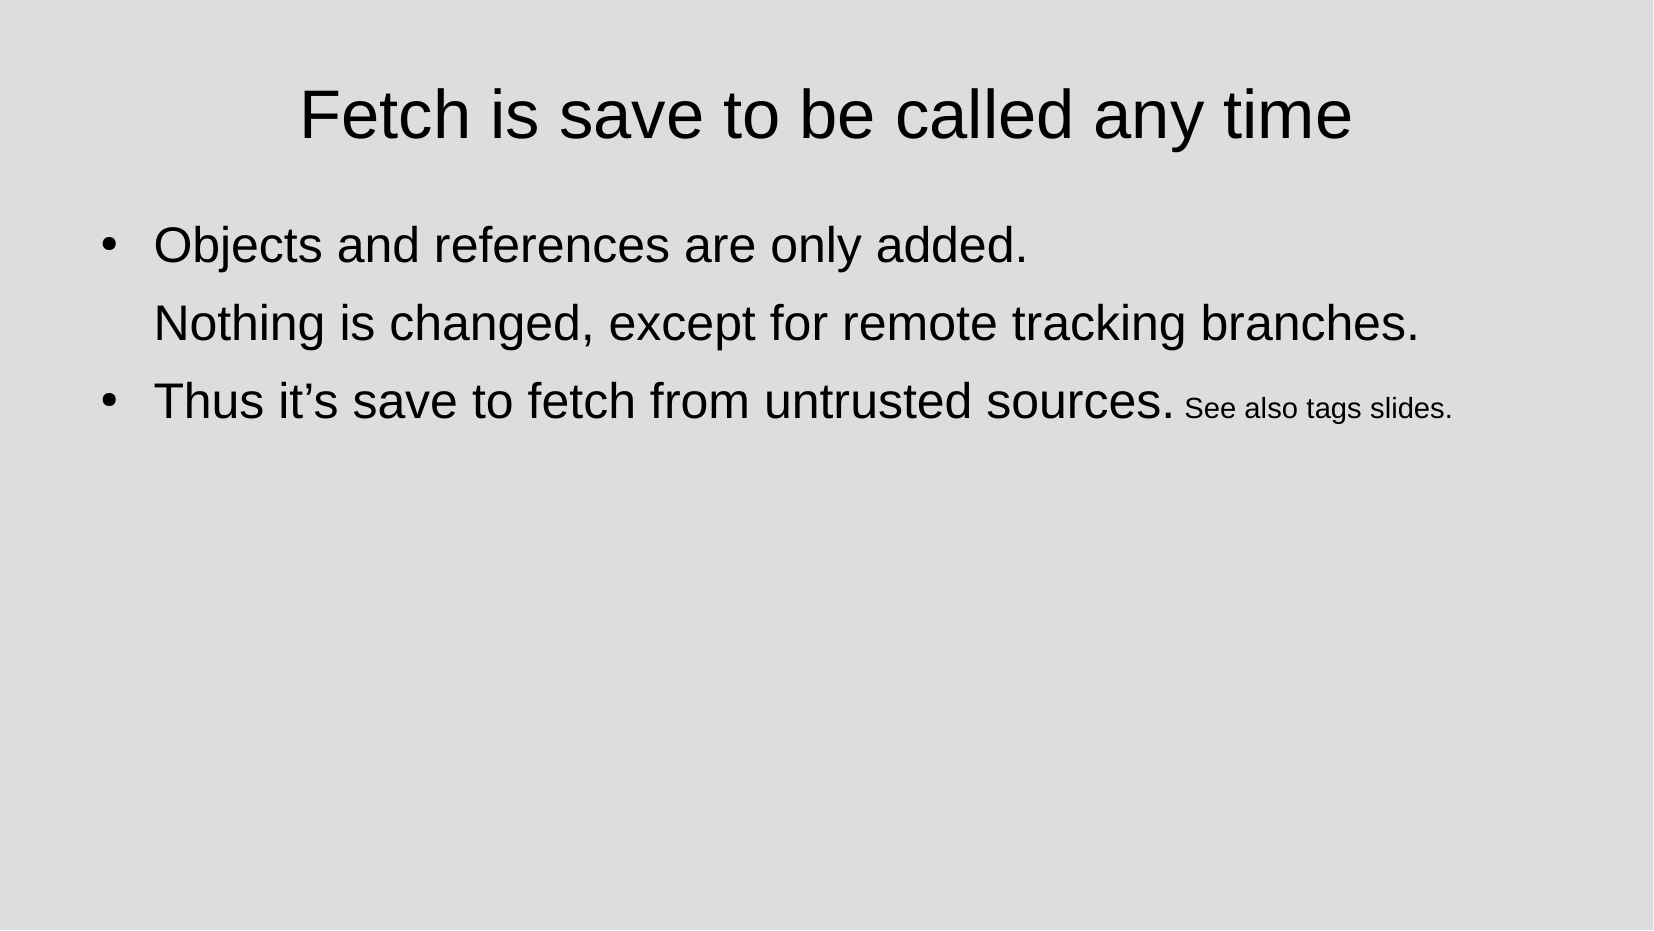

# Fetch is save to be called any time
Objects and references are only added.
Nothing is changed, except for remote tracking branches.
Thus it’s save to fetch from untrusted sources. See also tags slides.